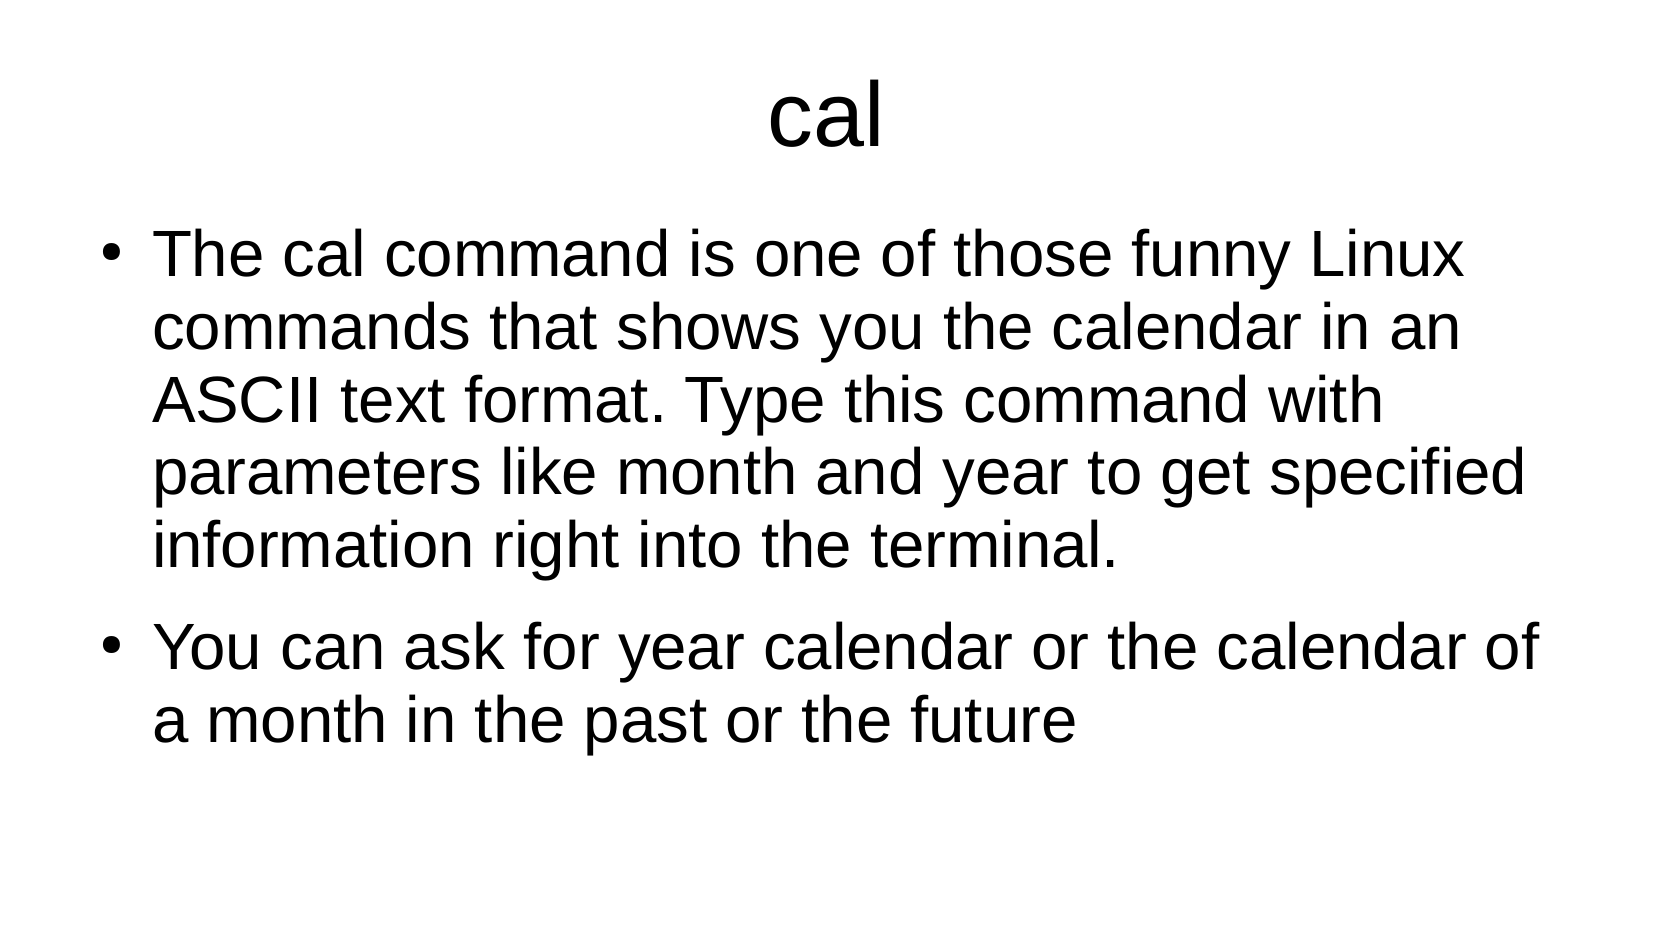

# cal
The cal command is one of those funny Linux commands that shows you the calendar in an ASCII text format. Type this command with parameters like month and year to get specified information right into the terminal.
You can ask for year calendar or the calendar of a month in the past or the future